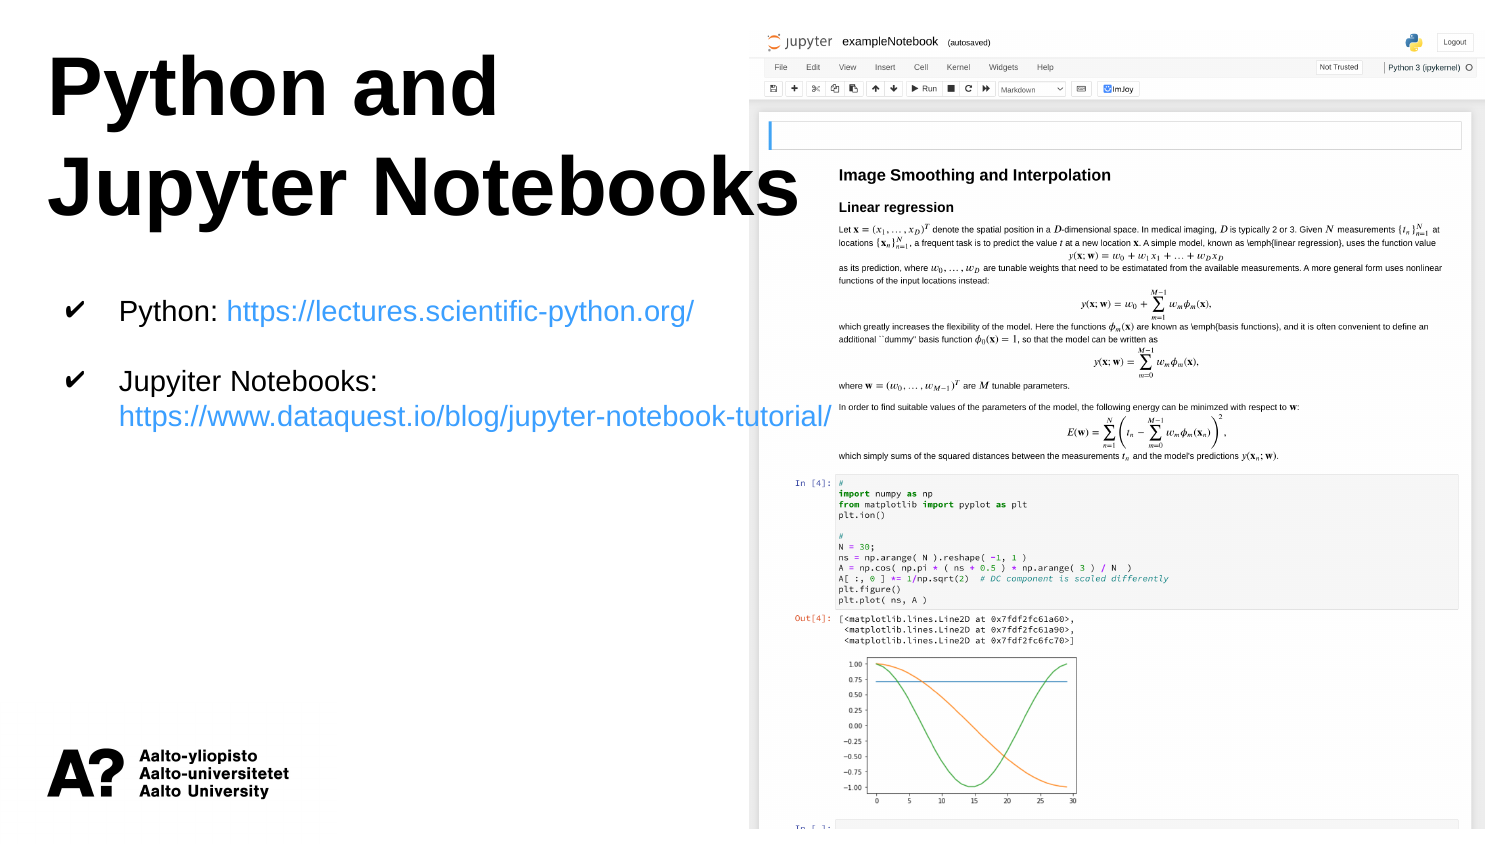

Python and
Jupyter Notebooks
# Python: https://lectures.scientific-python.org/
Jupyiter Notebooks:
https://www.dataquest.io/blog/jupyter-notebook-tutorial/